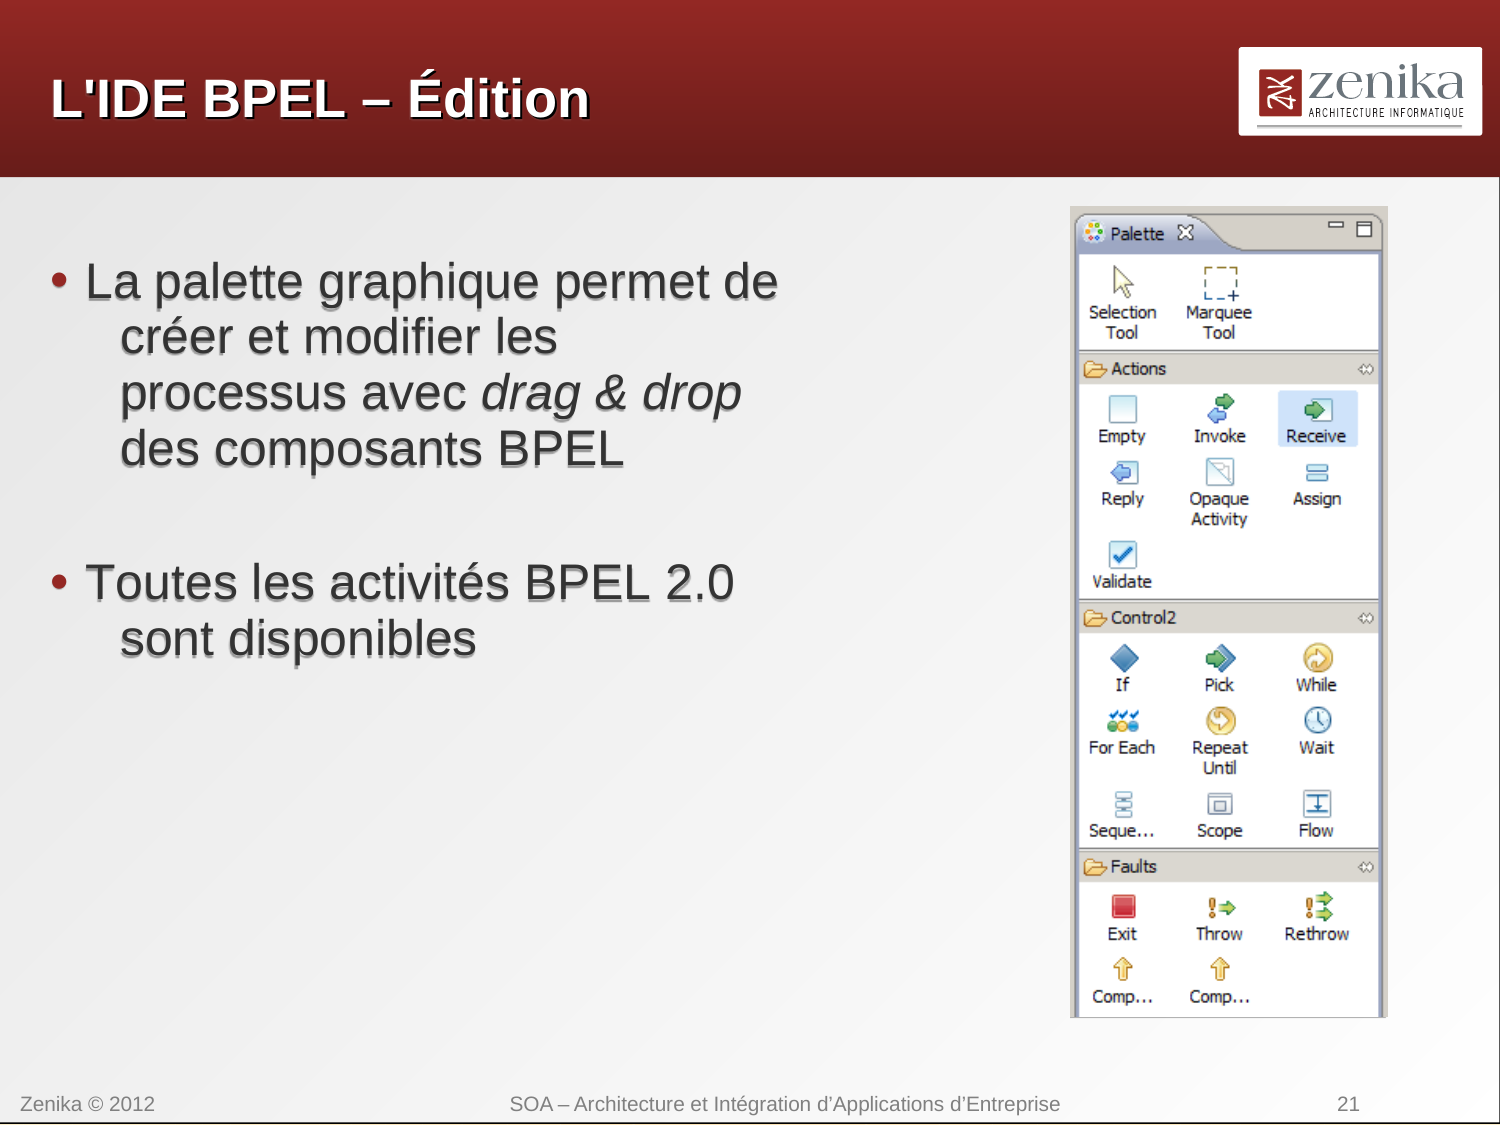

# L'IDE BPEL – Édition
La palette graphique permet de créer et modifier les processus avec drag & drop des composants BPEL
Toutes les activités BPEL 2.0 sont disponibles